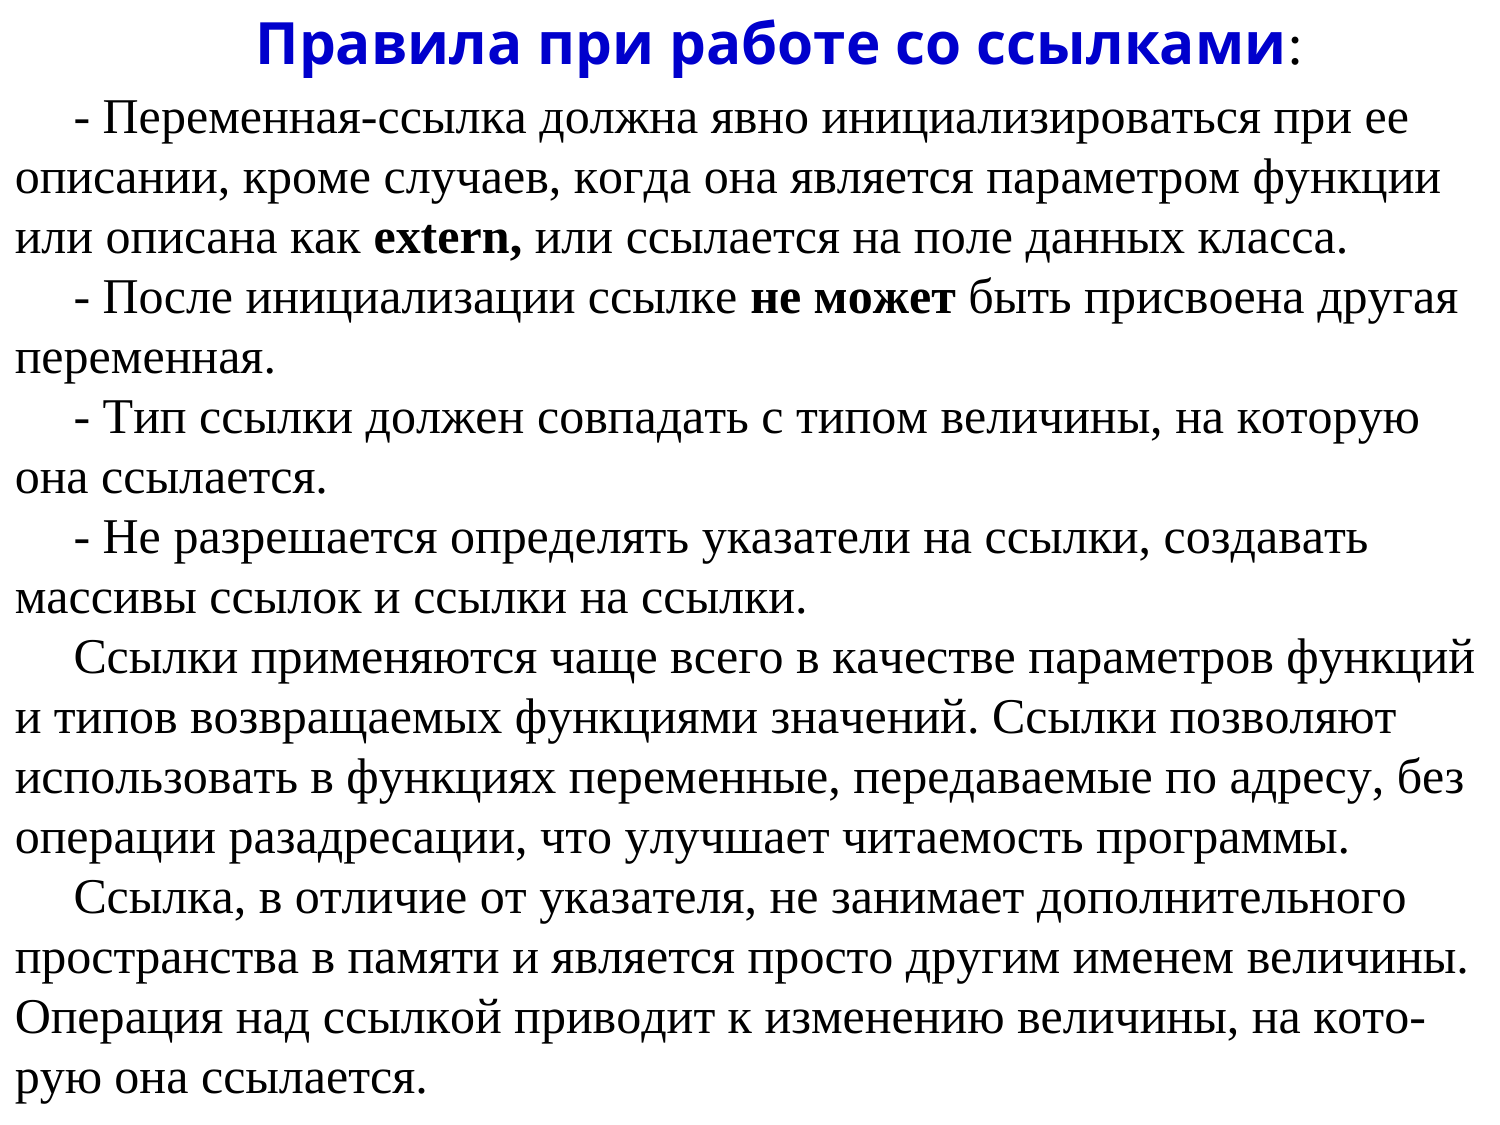

Правила при работе со ссылками:
- Переменная-ссылка должна явно инициализироваться при ее описании, кроме случаев, когда она является параметром функции или описана как extern, или ссылается на поле данных класса.
- После инициализации ссылке не может быть присвоена другая переменная.
- Тип ссылки должен совпадать с типом величины, на которую она ссылается.
- Не разрешается определять указатели на ссылки, создавать массивы ссылок и ссылки на ссылки.
Ссылки применяются чаще всего в качестве параметров функций и типов возвращаемых функциями значений. Ссылки позволяют использовать в функциях переменные, передаваемые по адресу, без операции разадресации, что улучшает читаемость программы.
Ссылка, в отличие от указателя, не занимает дополнительного пространства в памяти и является просто другим именем величины. Операция над ссылкой приводит к изменению величины, на кото-рую она ссылается.